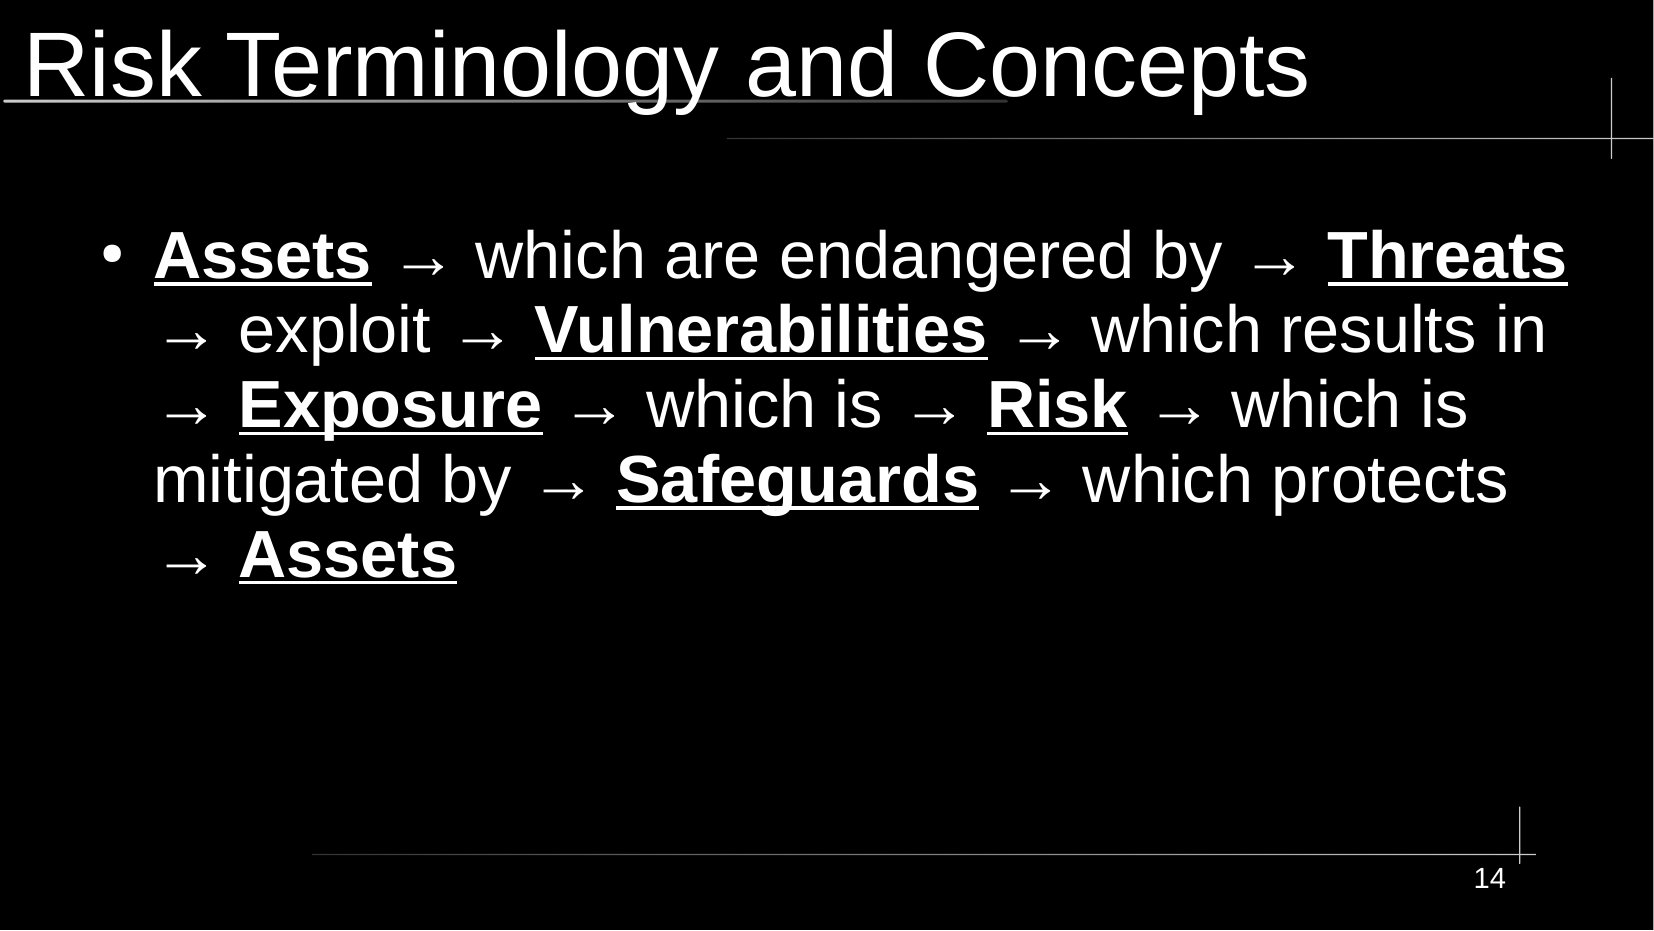

# Risk Terminology and Concepts
Assets → which are endangered by → Threats → exploit → Vulnerabilities → which results in → Exposure → which is → Risk → which is mitigated by → Safeguards → which protects → Assets
14